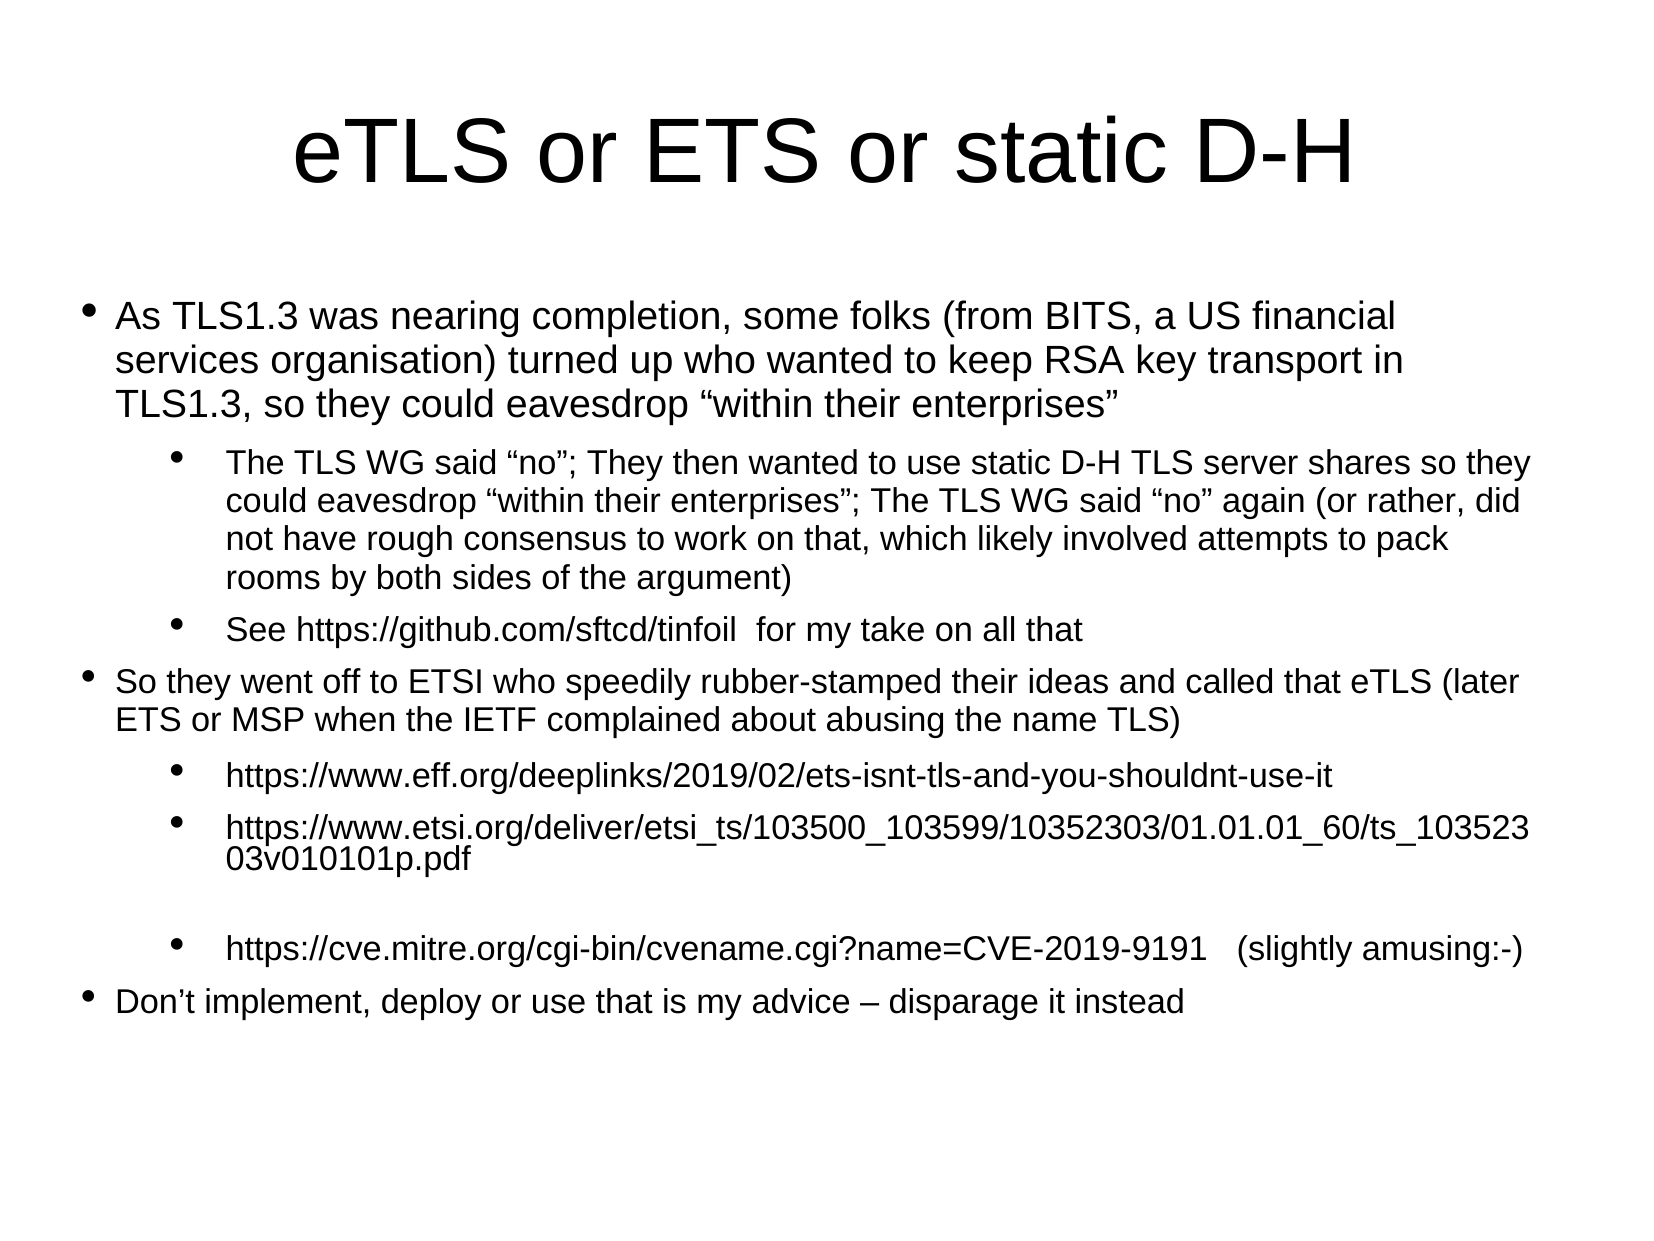

# eTLS or ETS or static D-H
As TLS1.3 was nearing completion, some folks (from BITS, a US financial services organisation) turned up who wanted to keep RSA key transport in TLS1.3, so they could eavesdrop “within their enterprises”
The TLS WG said “no”; They then wanted to use static D-H TLS server shares so they could eavesdrop “within their enterprises”; The TLS WG said “no” again (or rather, did not have rough consensus to work on that, which likely involved attempts to pack rooms by both sides of the argument)
See https://github.com/sftcd/tinfoil for my take on all that
So they went off to ETSI who speedily rubber-stamped their ideas and called that eTLS (later ETS or MSP when the IETF complained about abusing the name TLS)
https://www.eff.org/deeplinks/2019/02/ets-isnt-tls-and-you-shouldnt-use-it
https://www.etsi.org/deliver/etsi_ts/103500_103599/10352303/01.01.01_60/ts_10352303v010101p.pdf
https://cve.mitre.org/cgi-bin/cvename.cgi?name=CVE-2019-9191 (slightly amusing:-)
Don’t implement, deploy or use that is my advice – disparage it instead